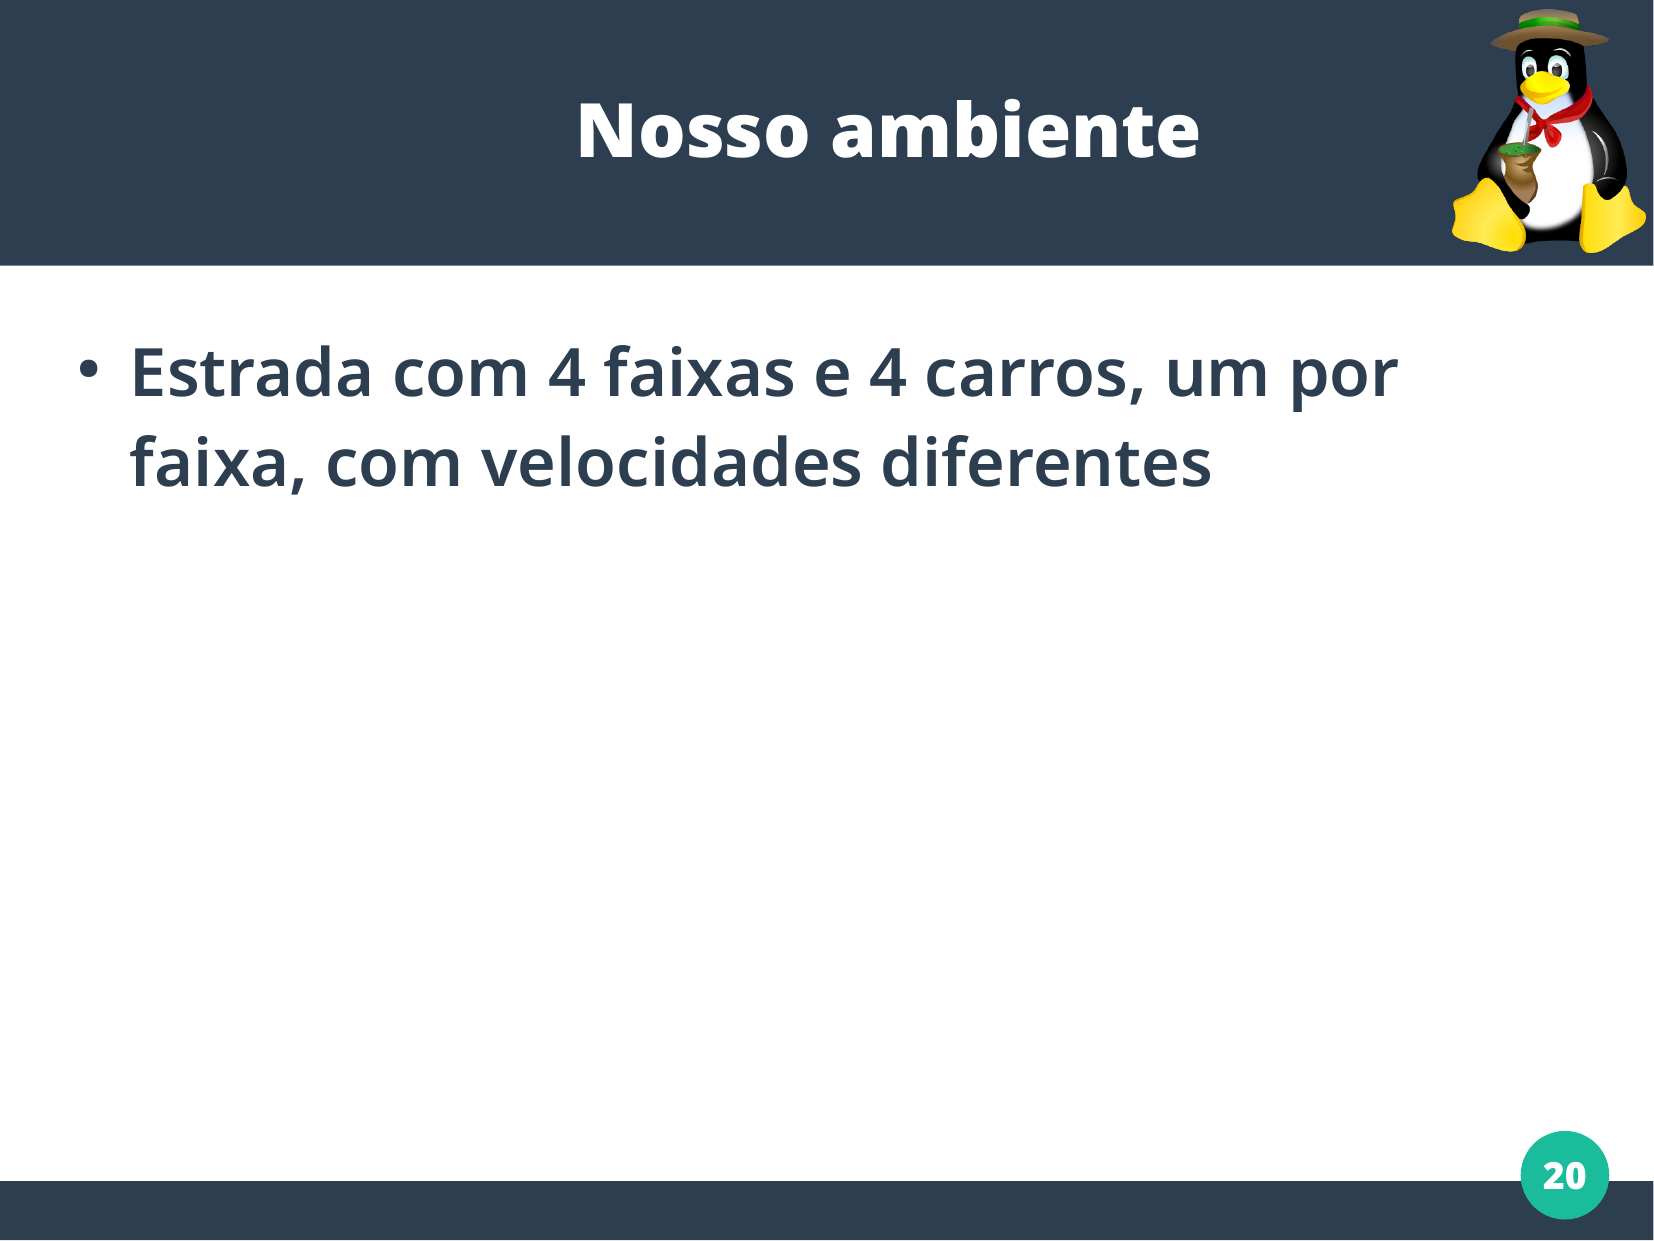

# Nosso ambiente
Estrada com 4 faixas e 4 carros, um por faixa, com velocidades diferentes
20